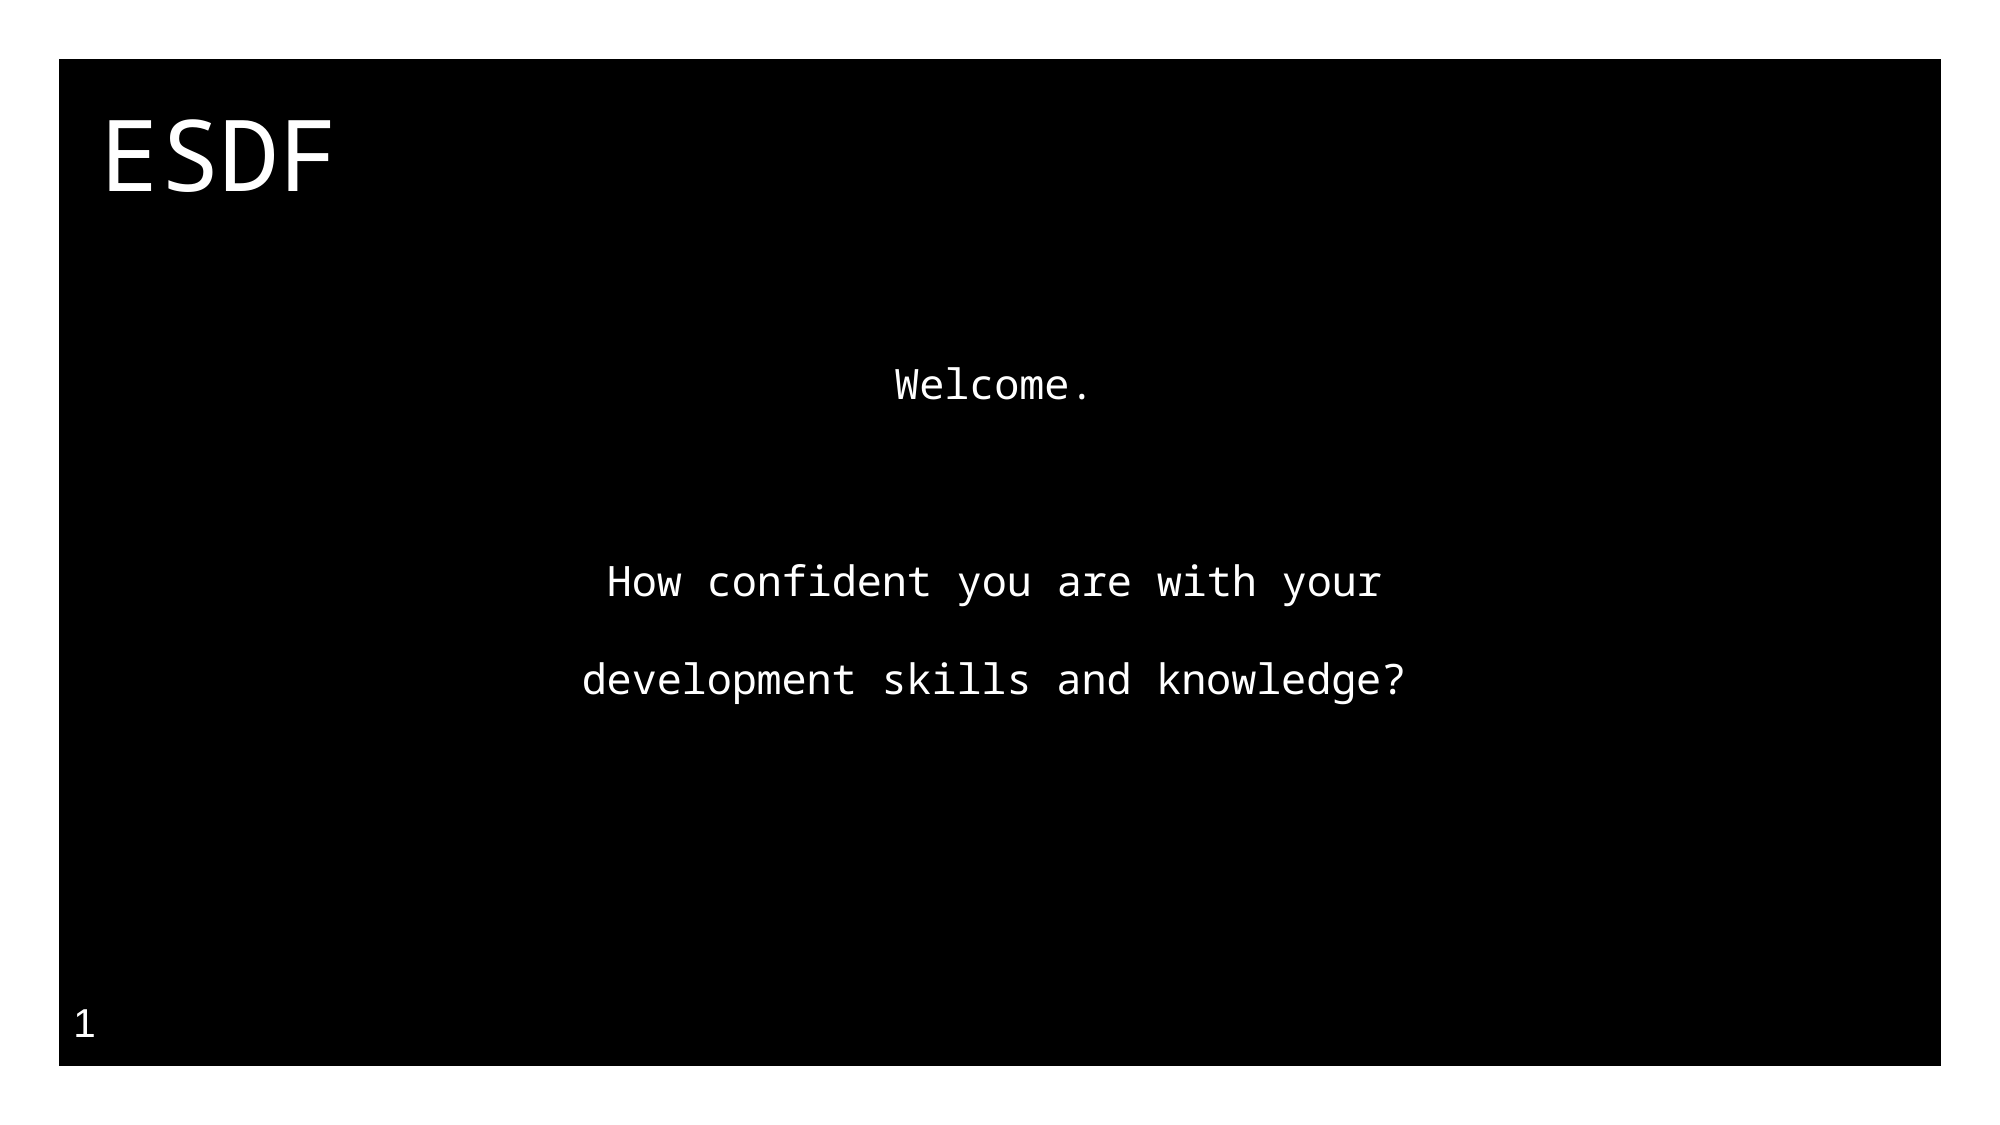

# ESDF
Welcome.
How confident you are with your development skills and knowledge?
1